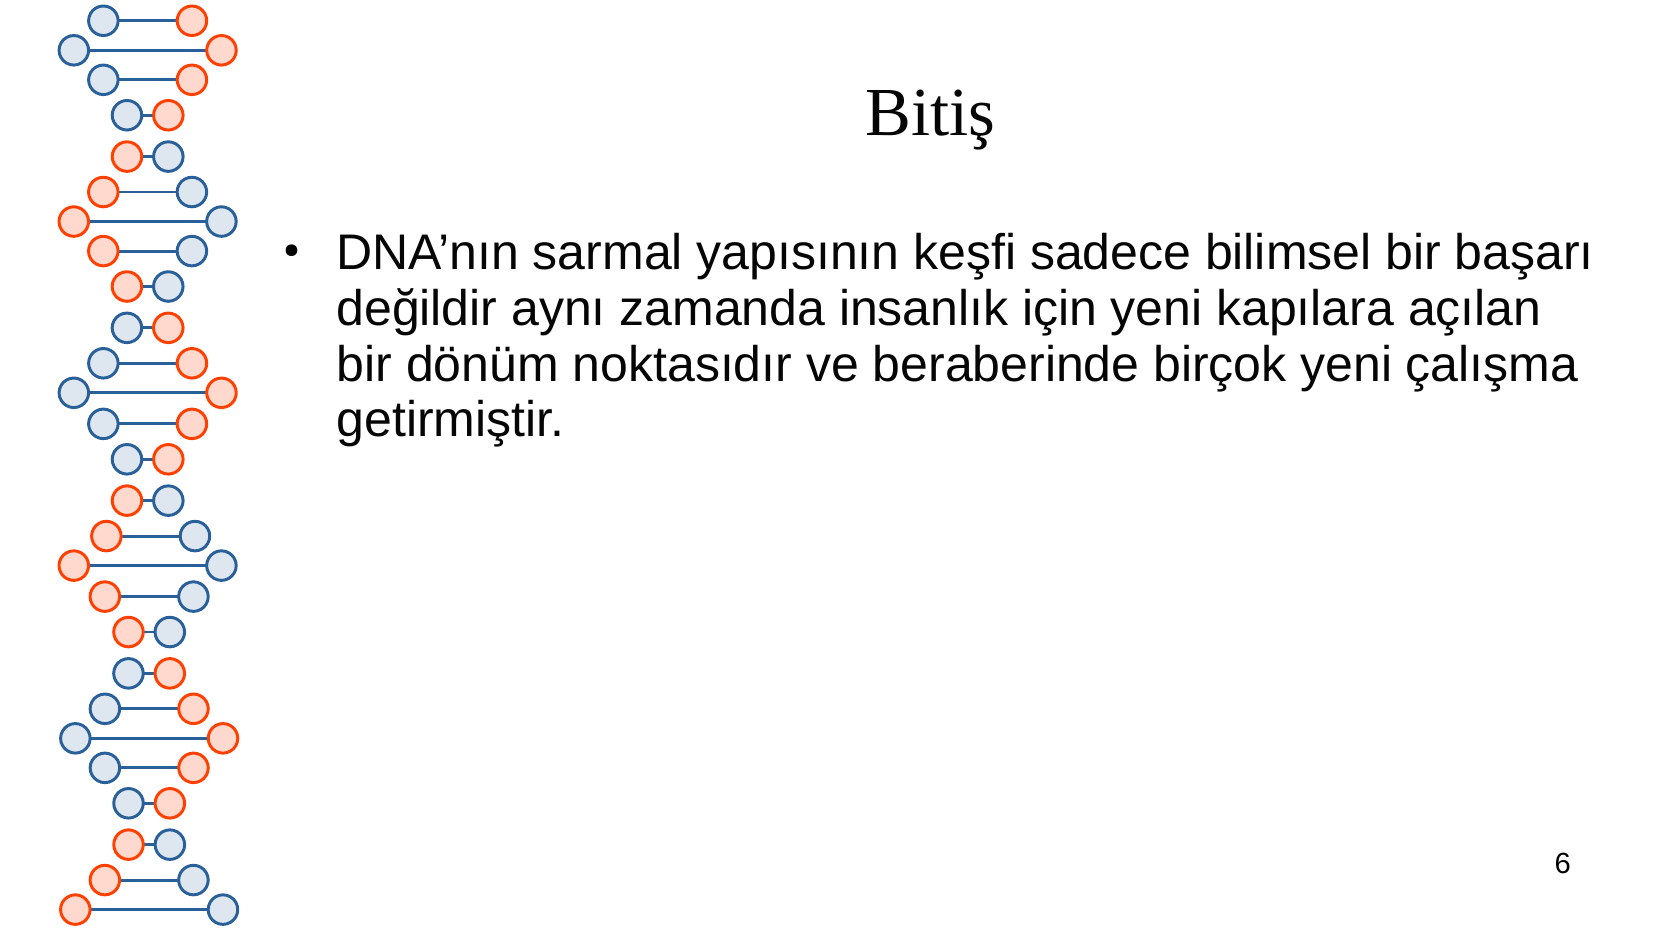

# Bitiş
DNA’nın sarmal yapısının keşfi sadece bilimsel bir başarı değildir aynı zamanda insanlık için yeni kapılara açılan bir dönüm noktasıdır ve beraberinde birçok yeni çalışma getirmiştir.
6